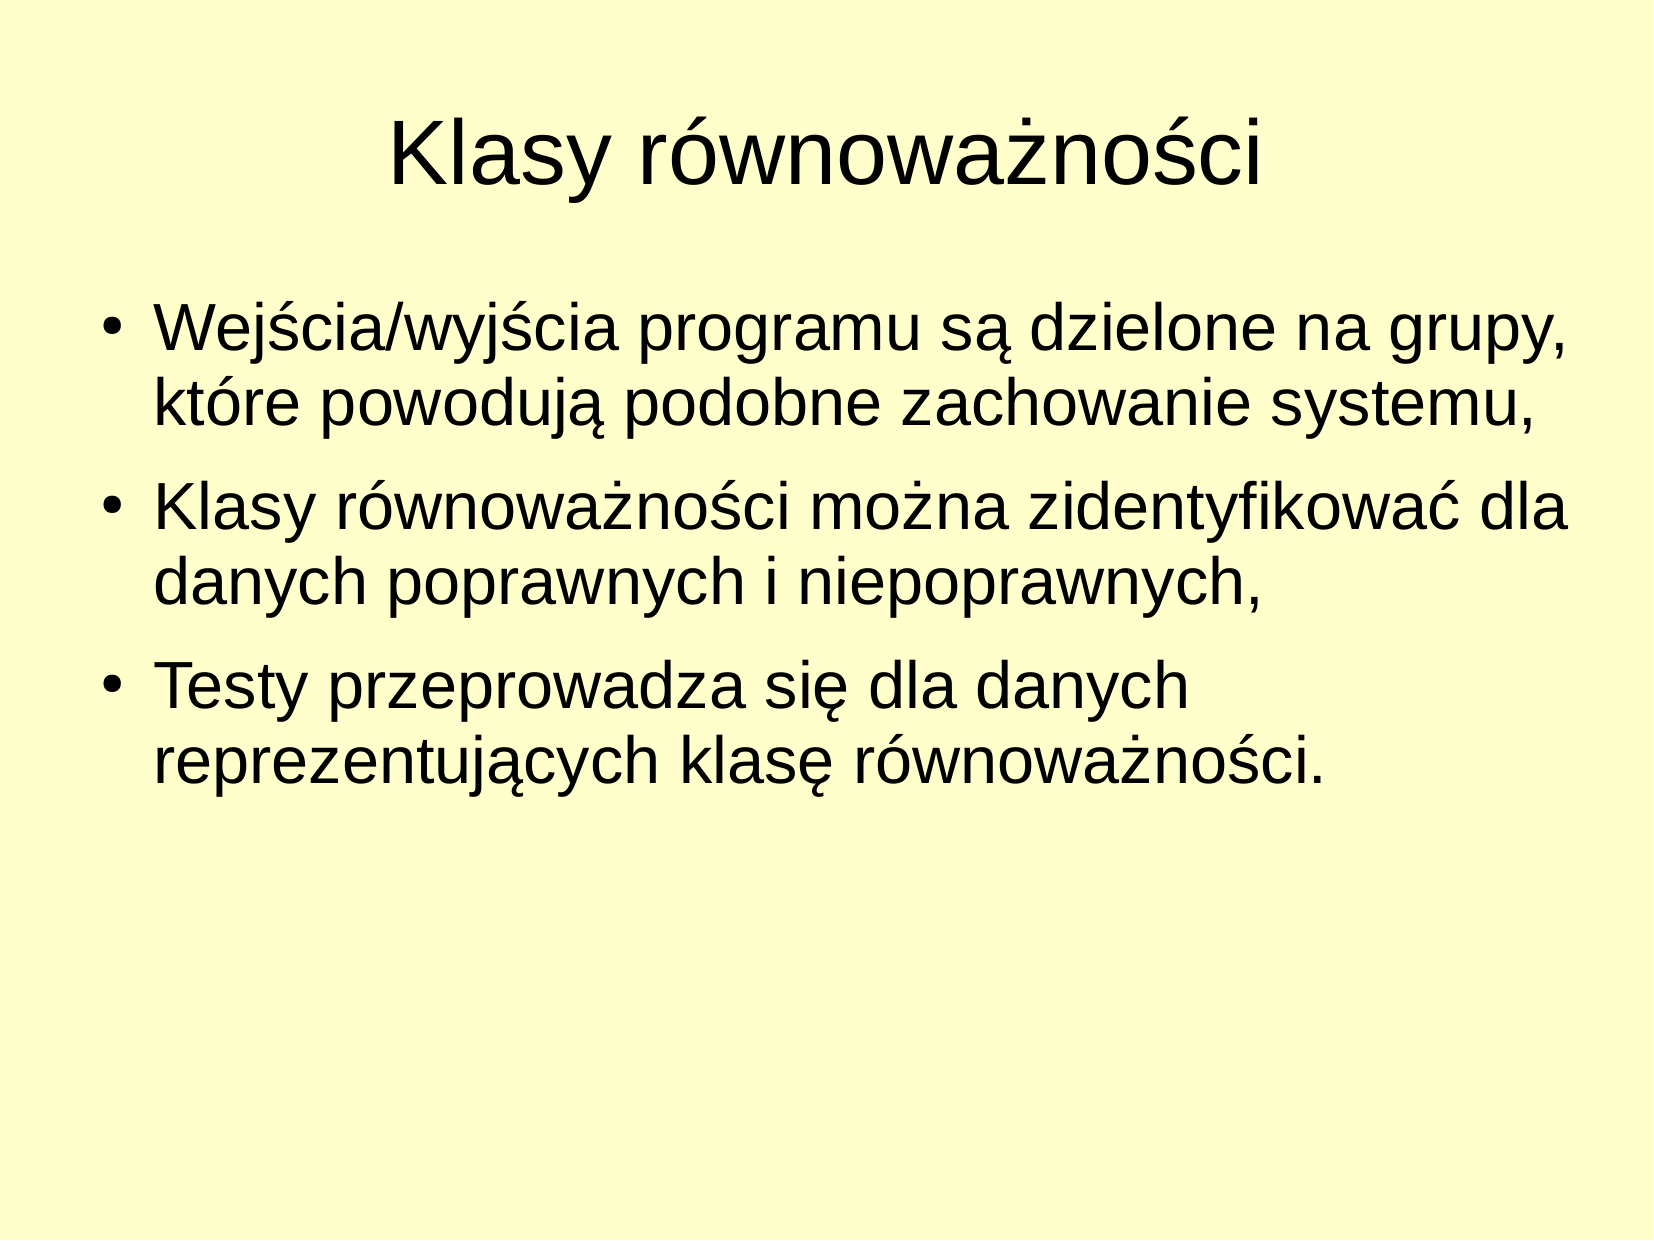

# Klasy równoważności
Wejścia/wyjścia programu są dzielone na grupy, które powodują podobne zachowanie systemu,
Klasy równoważności można zidentyfikować dla danych poprawnych i niepoprawnych,
Testy przeprowadza się dla danych reprezentujących klasę równoważności.